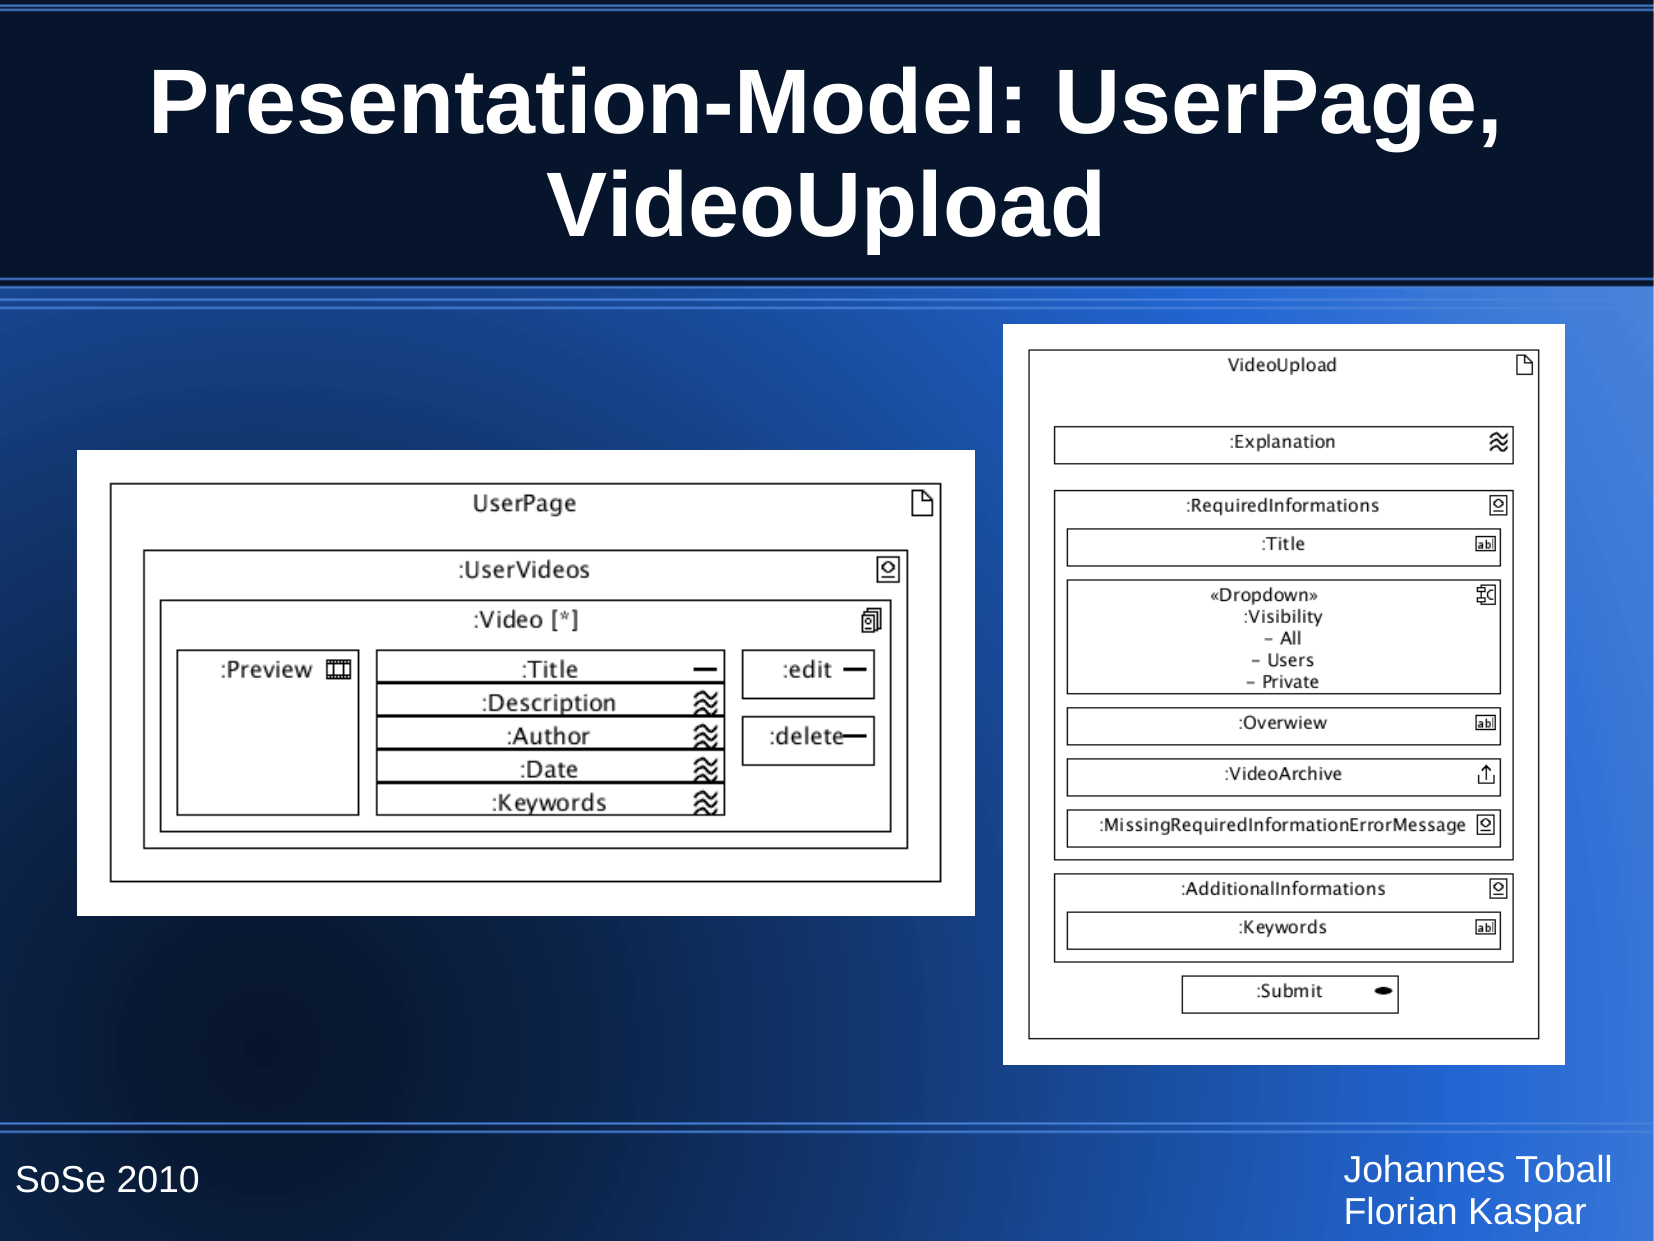

# Presentation-Model: UserPage, VideoUpload
Johannes Toball
Florian Kaspar
SoSe 2010